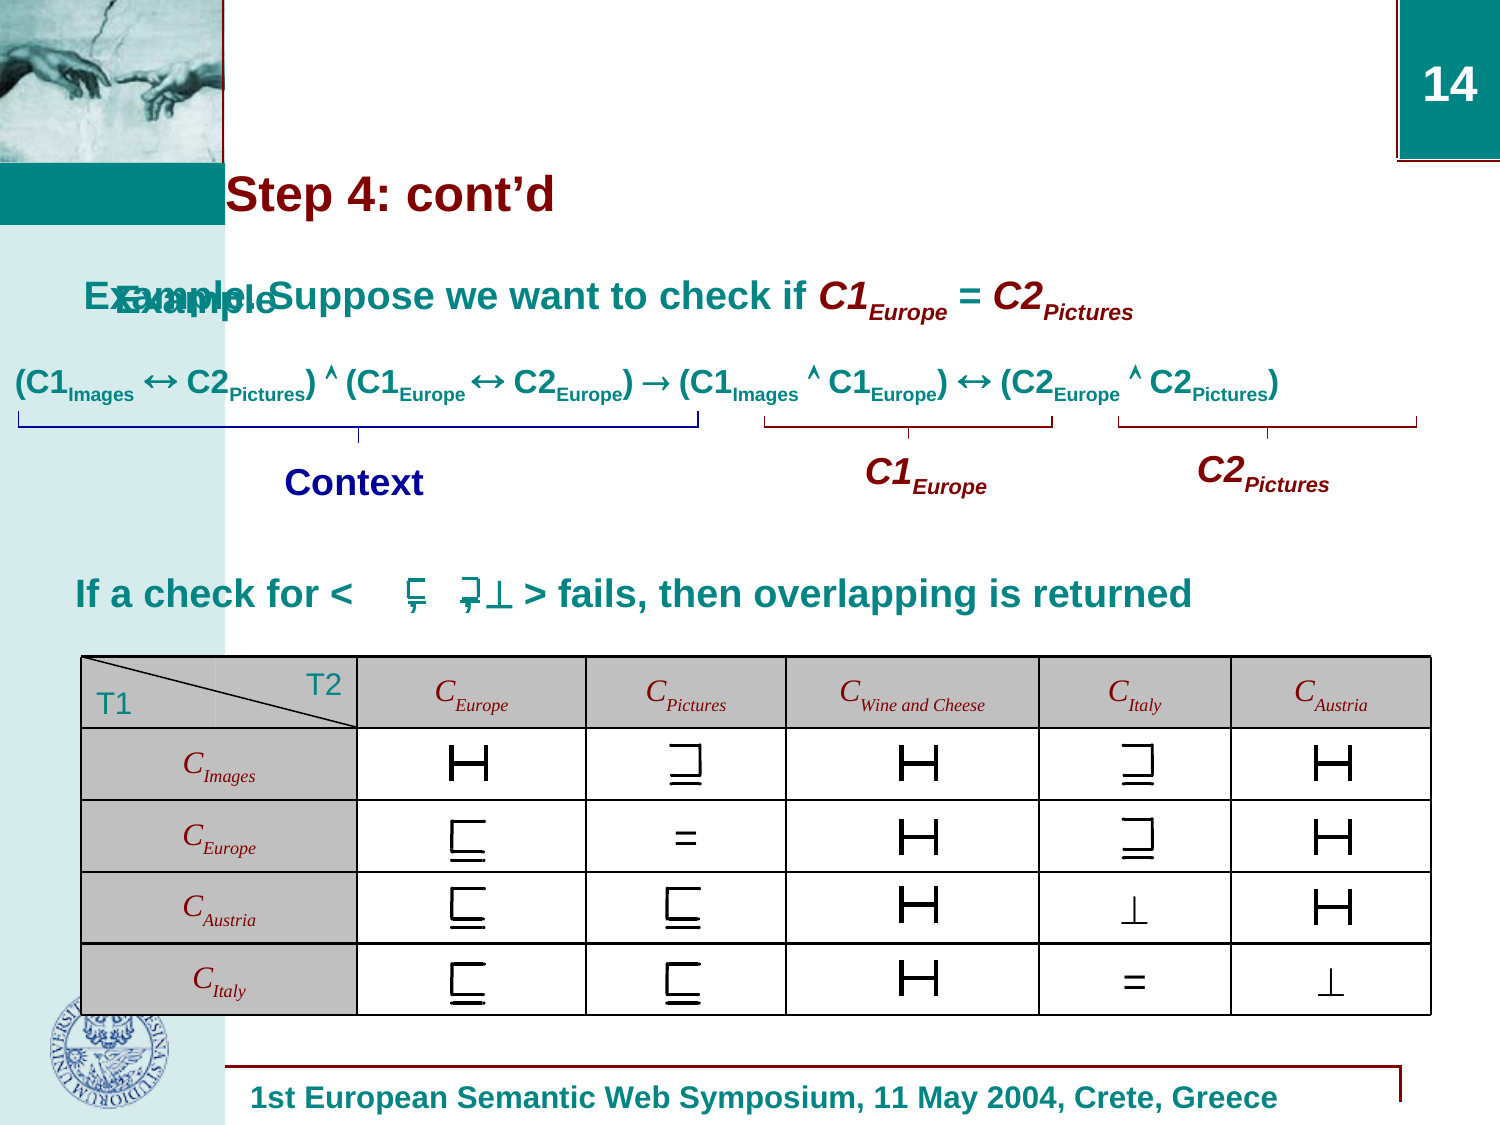

14
# Step 4: cont’d
Example
Example. Suppose we want to check if C1Europe = C2Pictures
(C1Images  C2Pictures)  (C1Europe  C2Europe)  (C1Images  C1Europe)  (C2Europe  C2Pictures)
C2Pictures
C1Europe
Context
If a check for < , ,  > fails, then overlapping is returned
T1
T2
CEurope
CPictures
CWine and Cheese
CItaly
CAustria
CImages
CEurope
=
CAustria

CItaly
=
